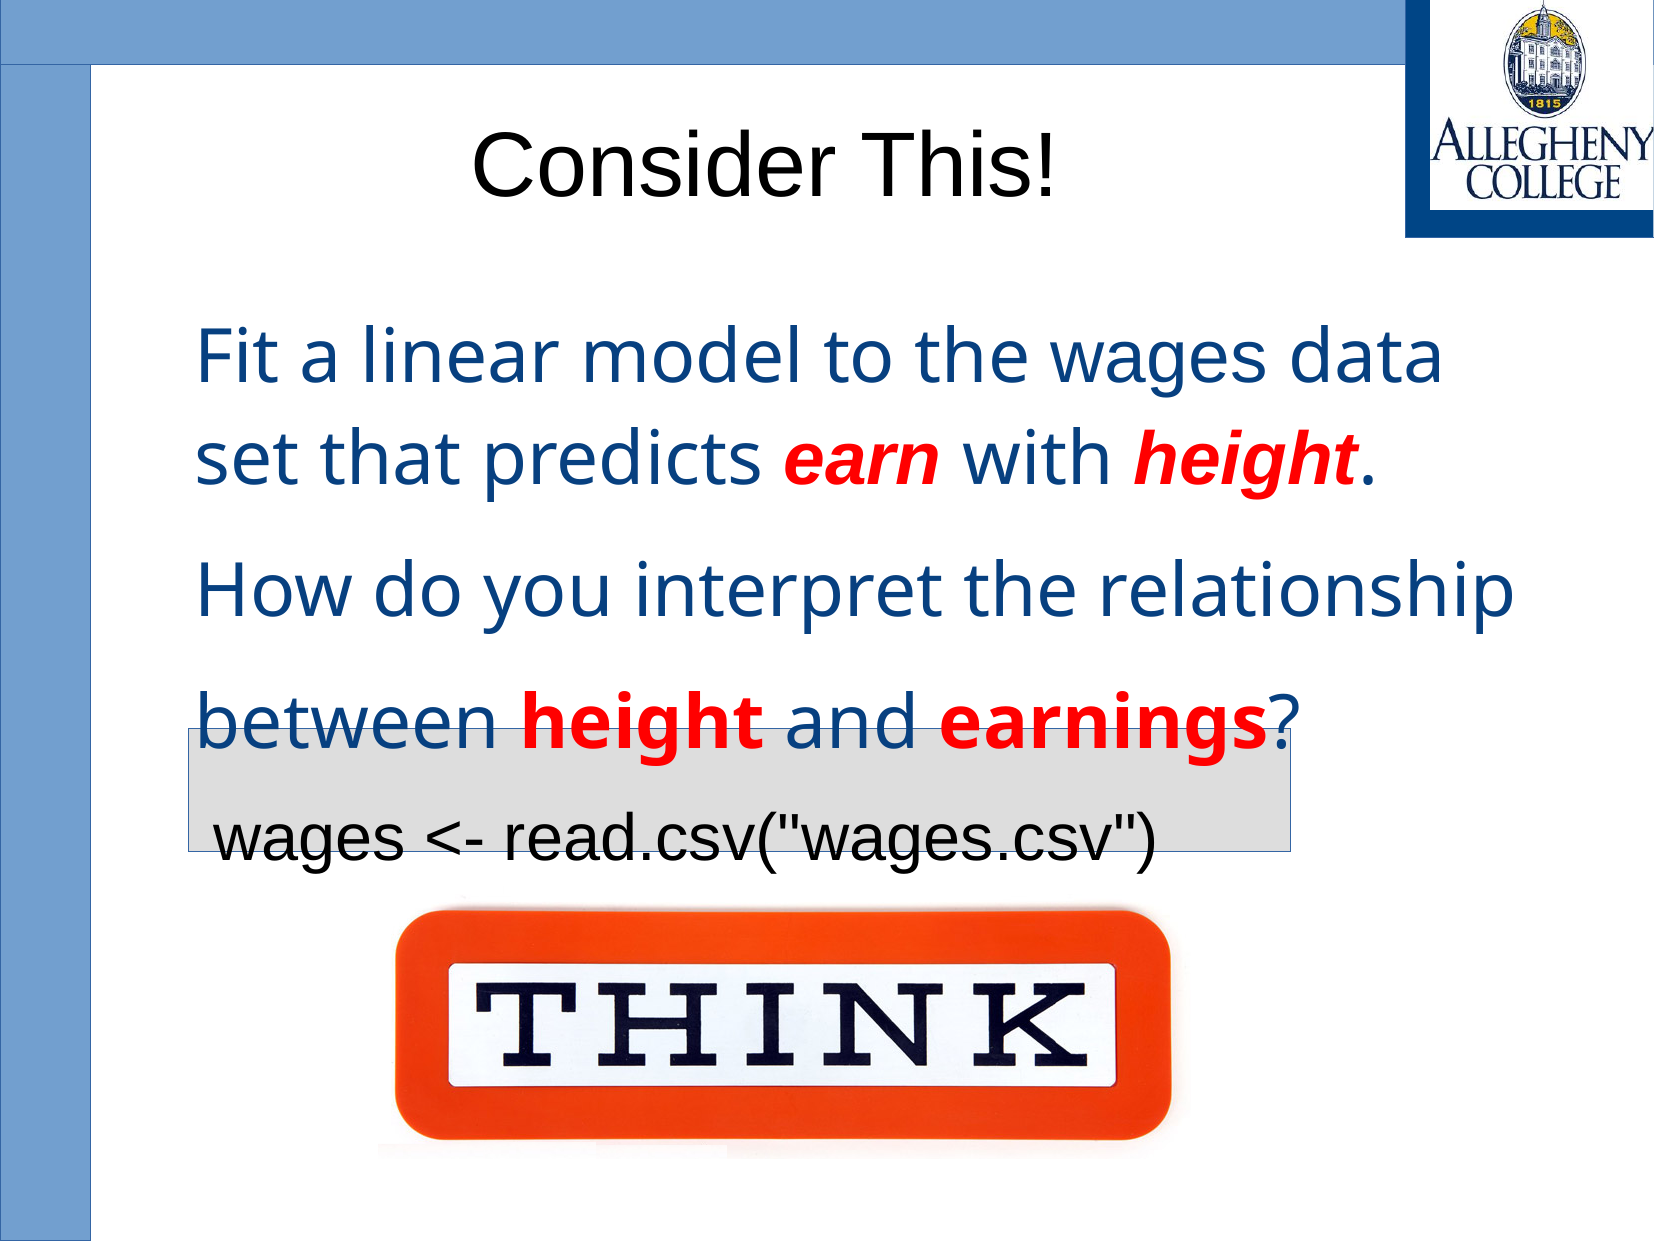

# Consider This!
Fit a linear model to the wages data set that predicts earn with height.
How do you interpret the relationship
between height and earnings?
 wages <- read.csv("wages.csv")
hmod <- lm(earn ~ height, data = wages)
hmod <- lm(earn ~ height, data = wages)